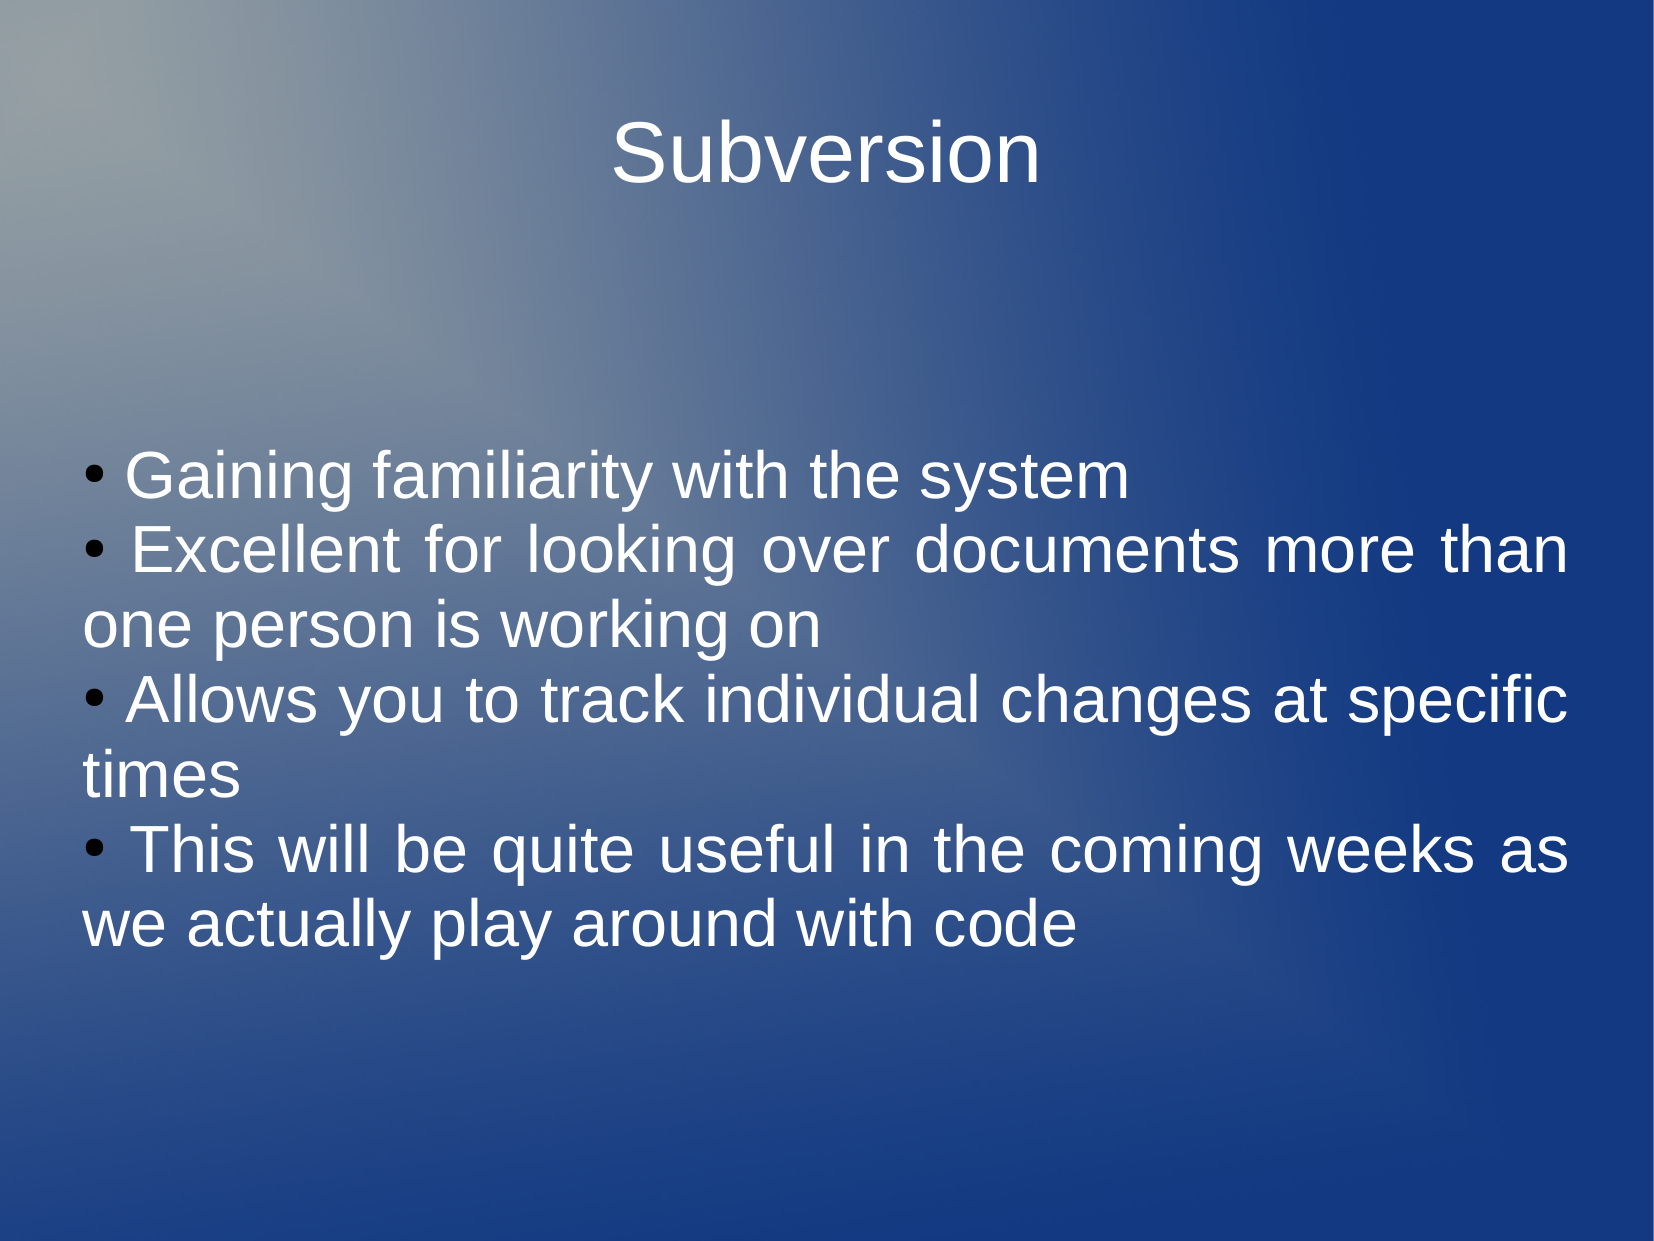

# Subversion
 Gaining familiarity with the system
 Excellent for looking over documents more than one person is working on
 Allows you to track individual changes at specific times
 This will be quite useful in the coming weeks as we actually play around with code